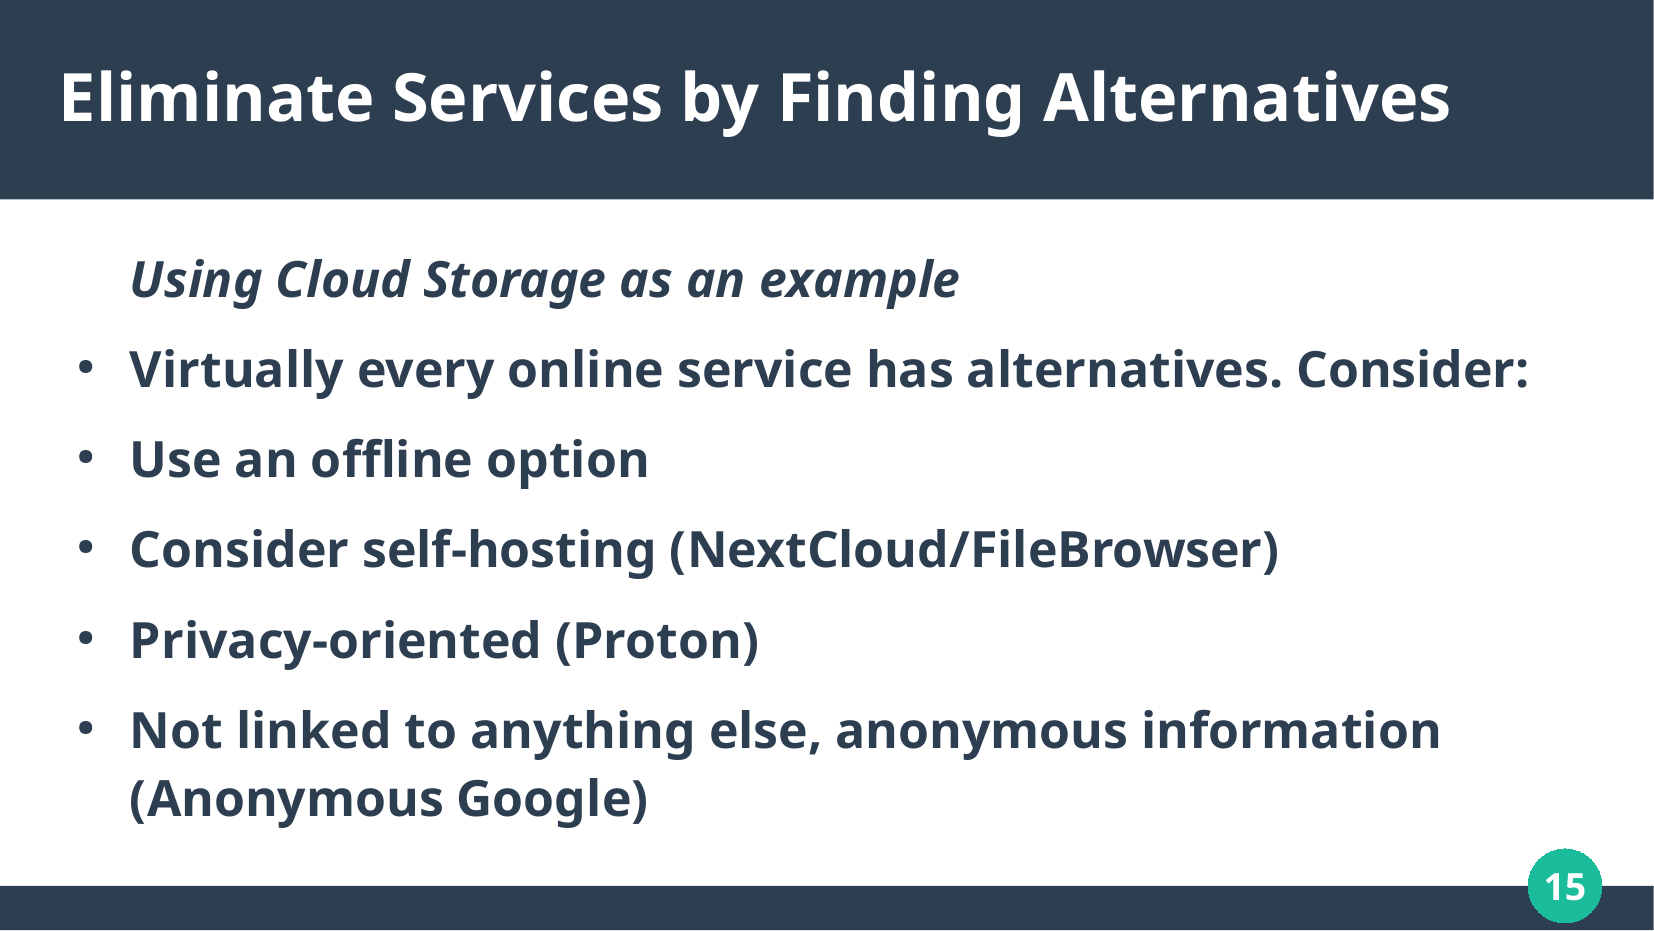

# Eliminate Services by Finding Alternatives
Using Cloud Storage as an example
Virtually every online service has alternatives. Consider:
Use an offline option
Consider self-hosting (NextCloud/FileBrowser)
Privacy-oriented (Proton)
Not linked to anything else, anonymous information (Anonymous Google)
15